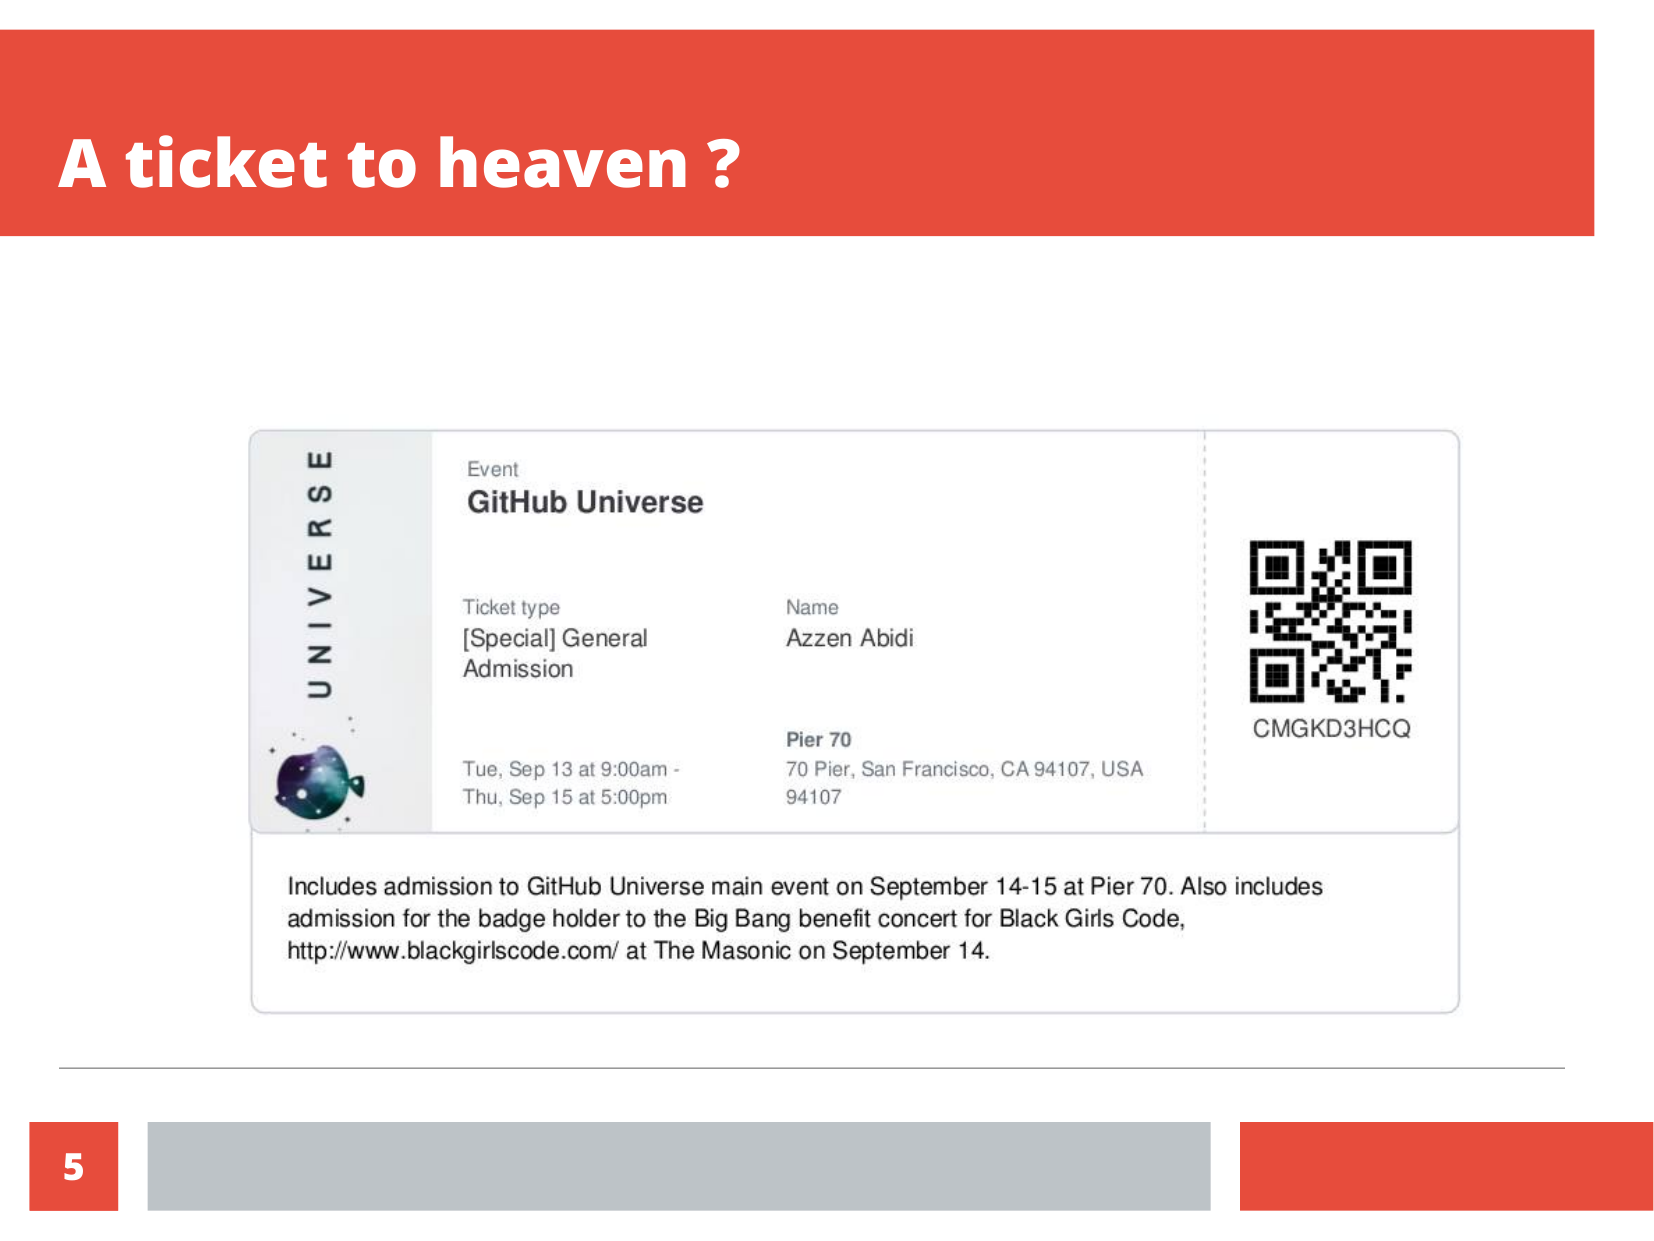

# A ticket to heaven ?
5